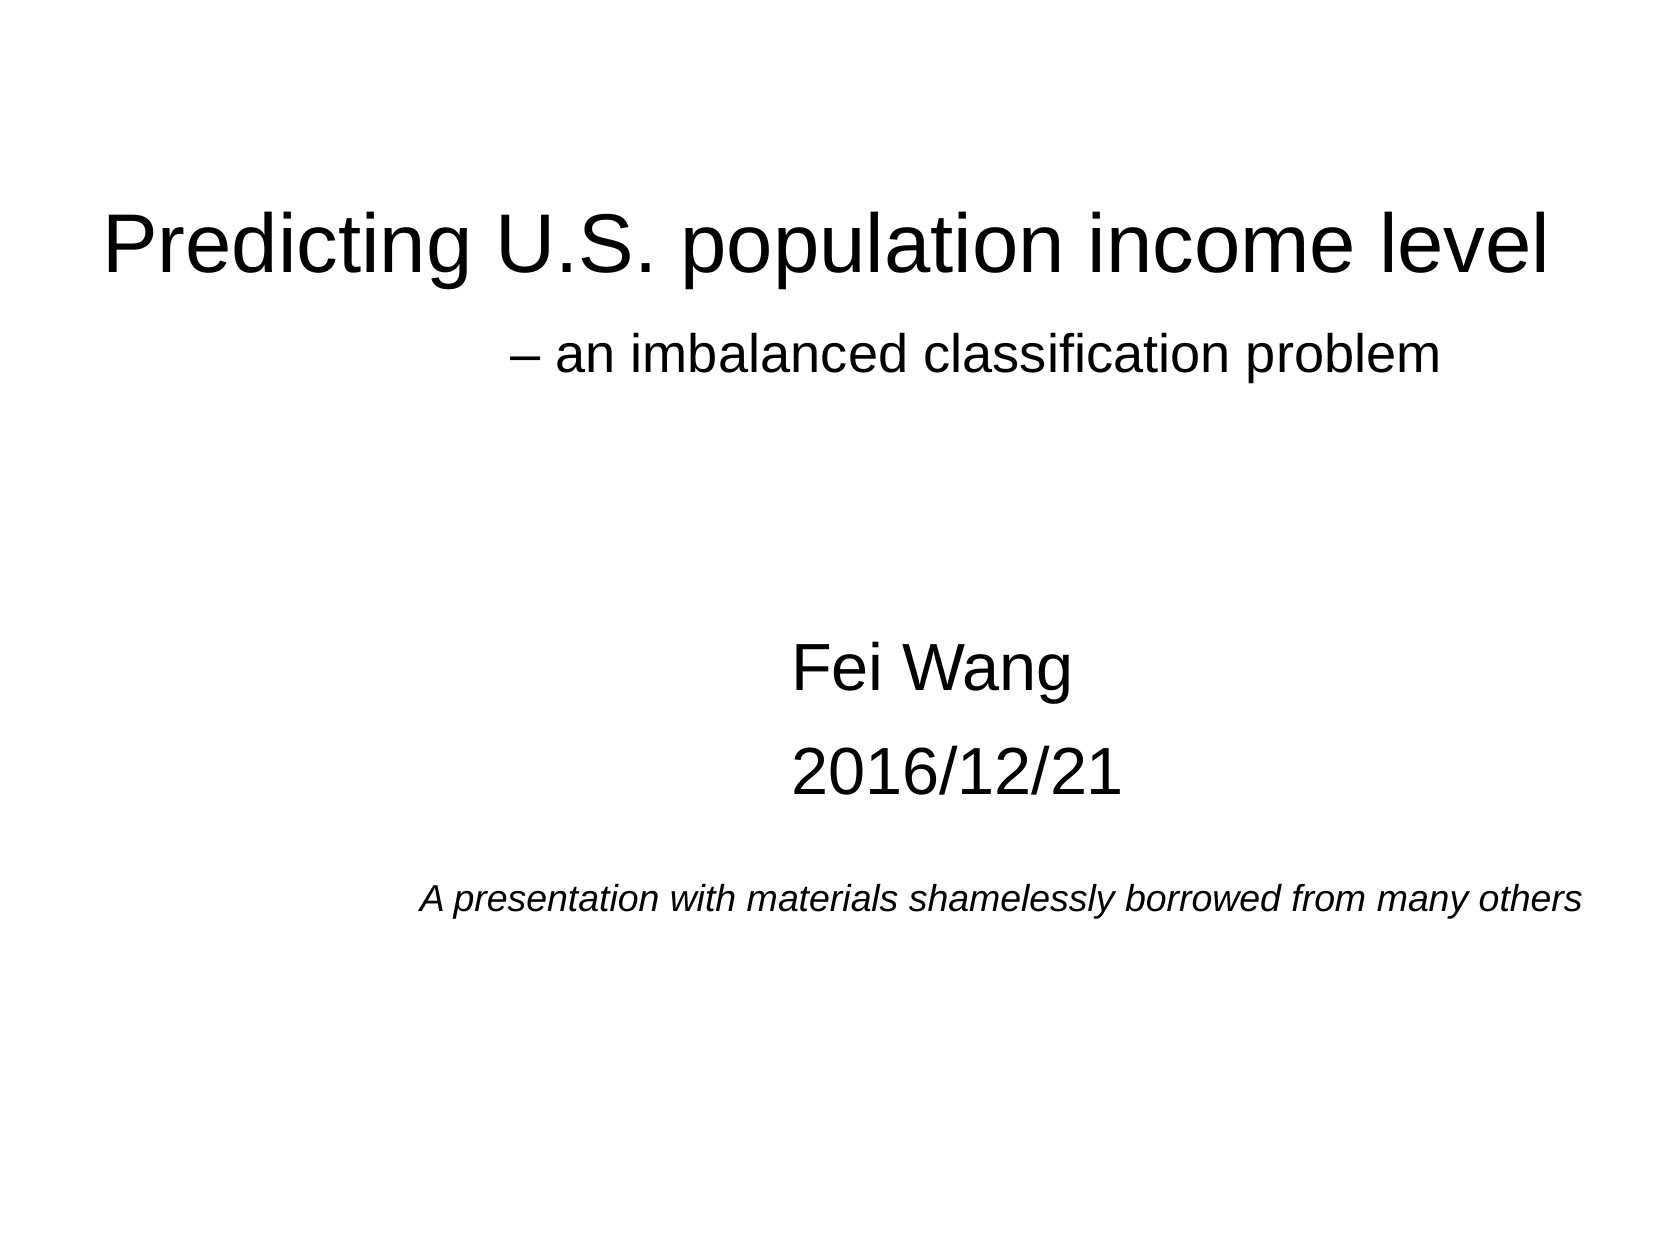

# Predicting U.S. population income level – an imbalanced classification problem
Fei Wang
2016/12/21
A presentation with materials shamelessly borrowed from many others